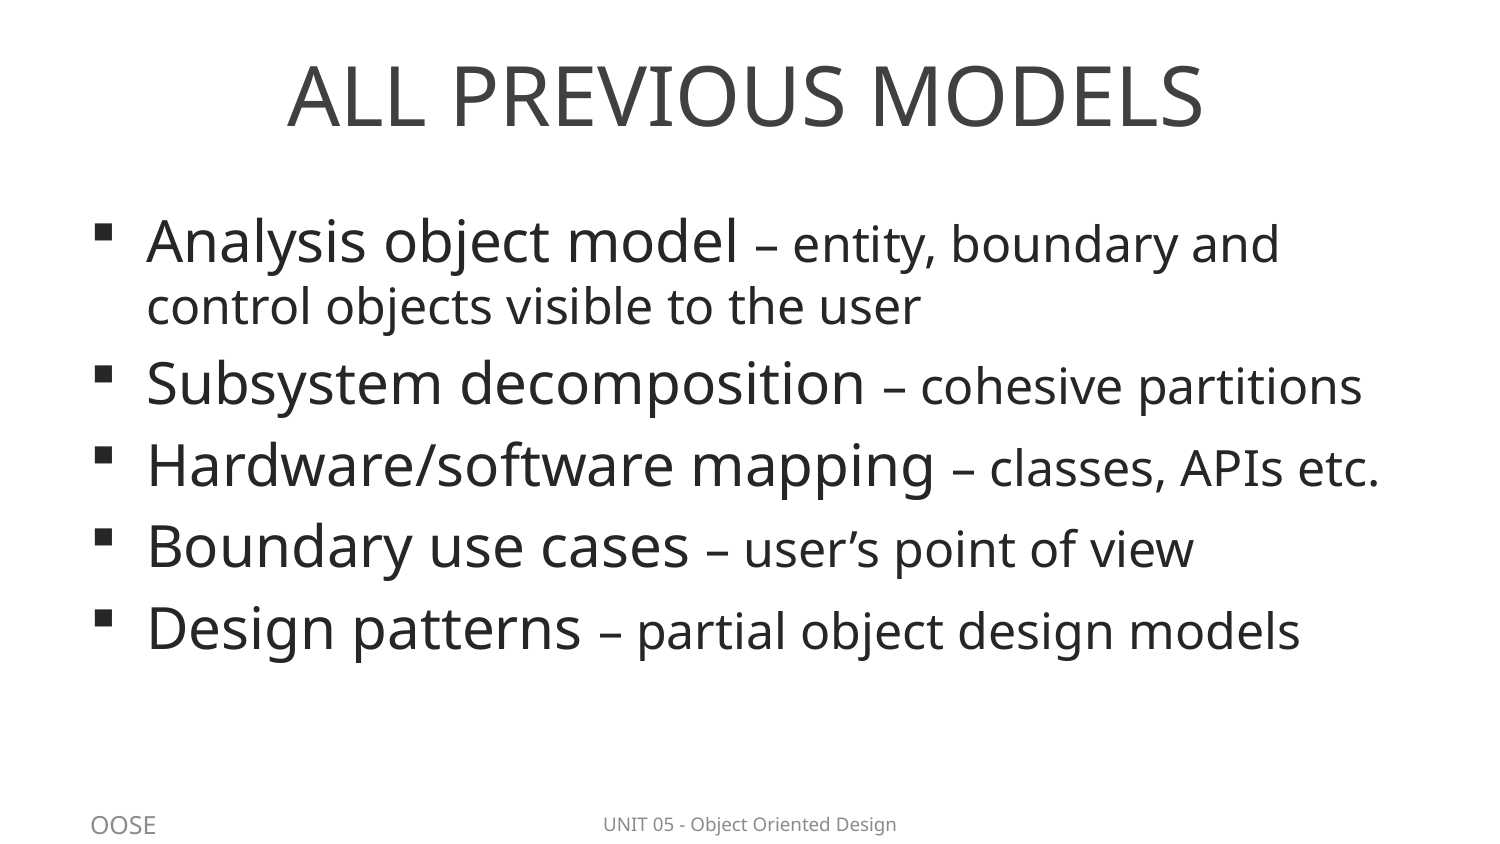

# All previous models
Analysis object model – entity, boundary and control objects visible to the user
Subsystem decomposition – cohesive partitions
Hardware/software mapping – classes, APIs etc.
Boundary use cases – user’s point of view
Design patterns – partial object design models
OOSE
UNIT 05 - Object Oriented Design